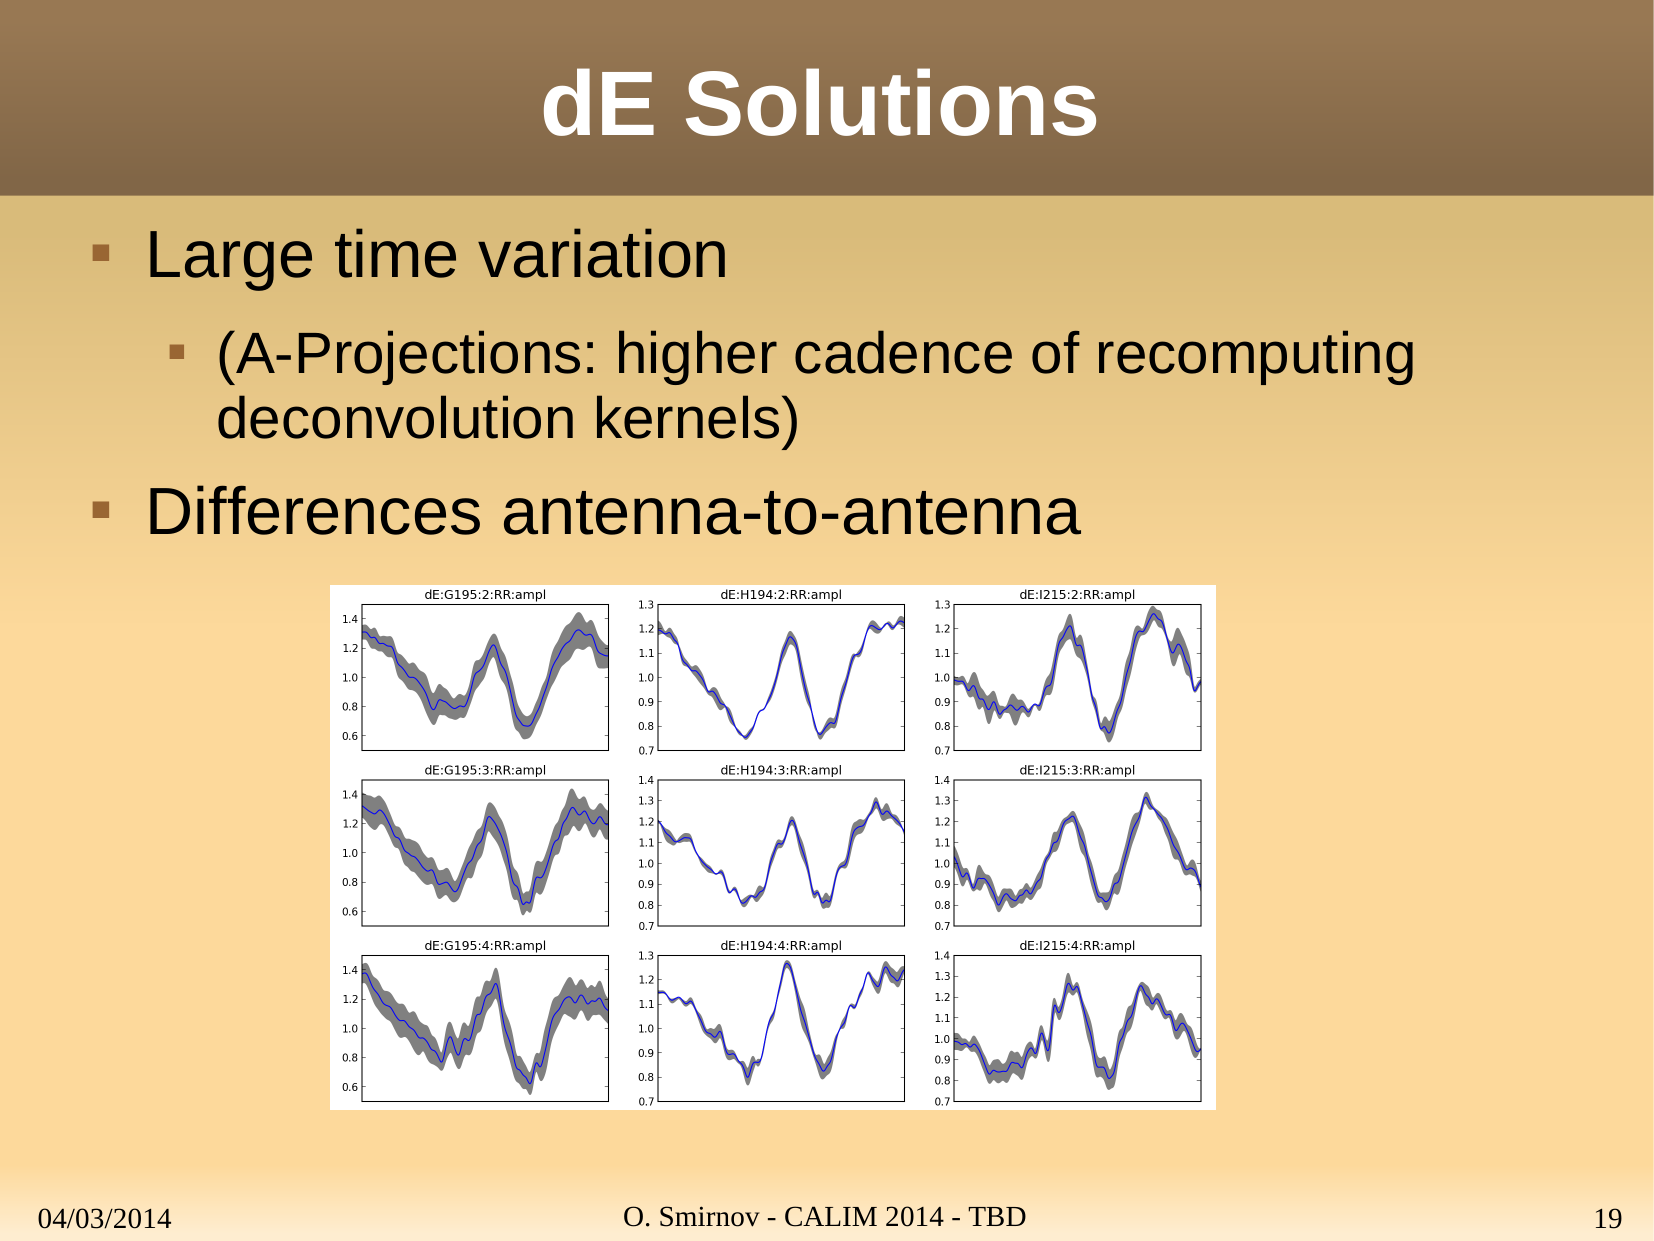

# dE Solutions
Large time variation
(A-Projections: higher cadence of recomputing deconvolution kernels)
Differences antenna-to-antenna
O. Smirnov - CALIM 2014 - TBD
04/03/2014
19